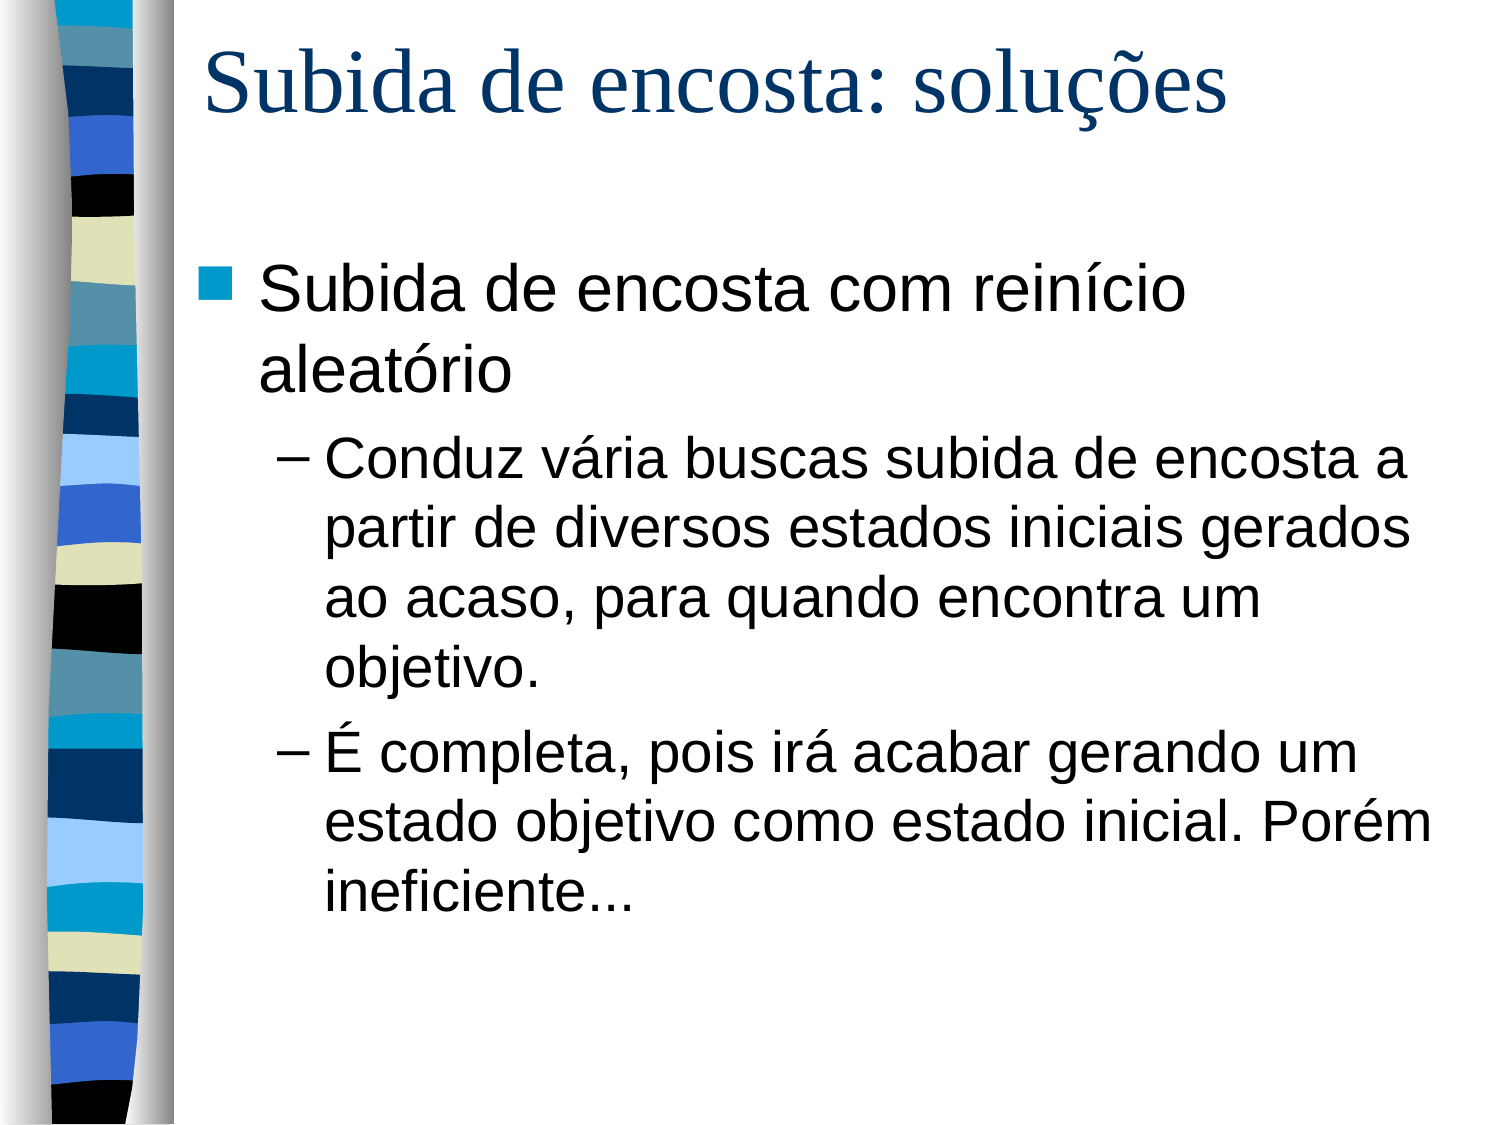

# Subida de encosta: soluções
Subida de encosta com reinício aleatório
Conduz vária buscas subida de encosta a partir de diversos estados iniciais gerados ao acaso, para quando encontra um objetivo.
É completa, pois irá acabar gerando um estado objetivo como estado inicial. Porém ineficiente...